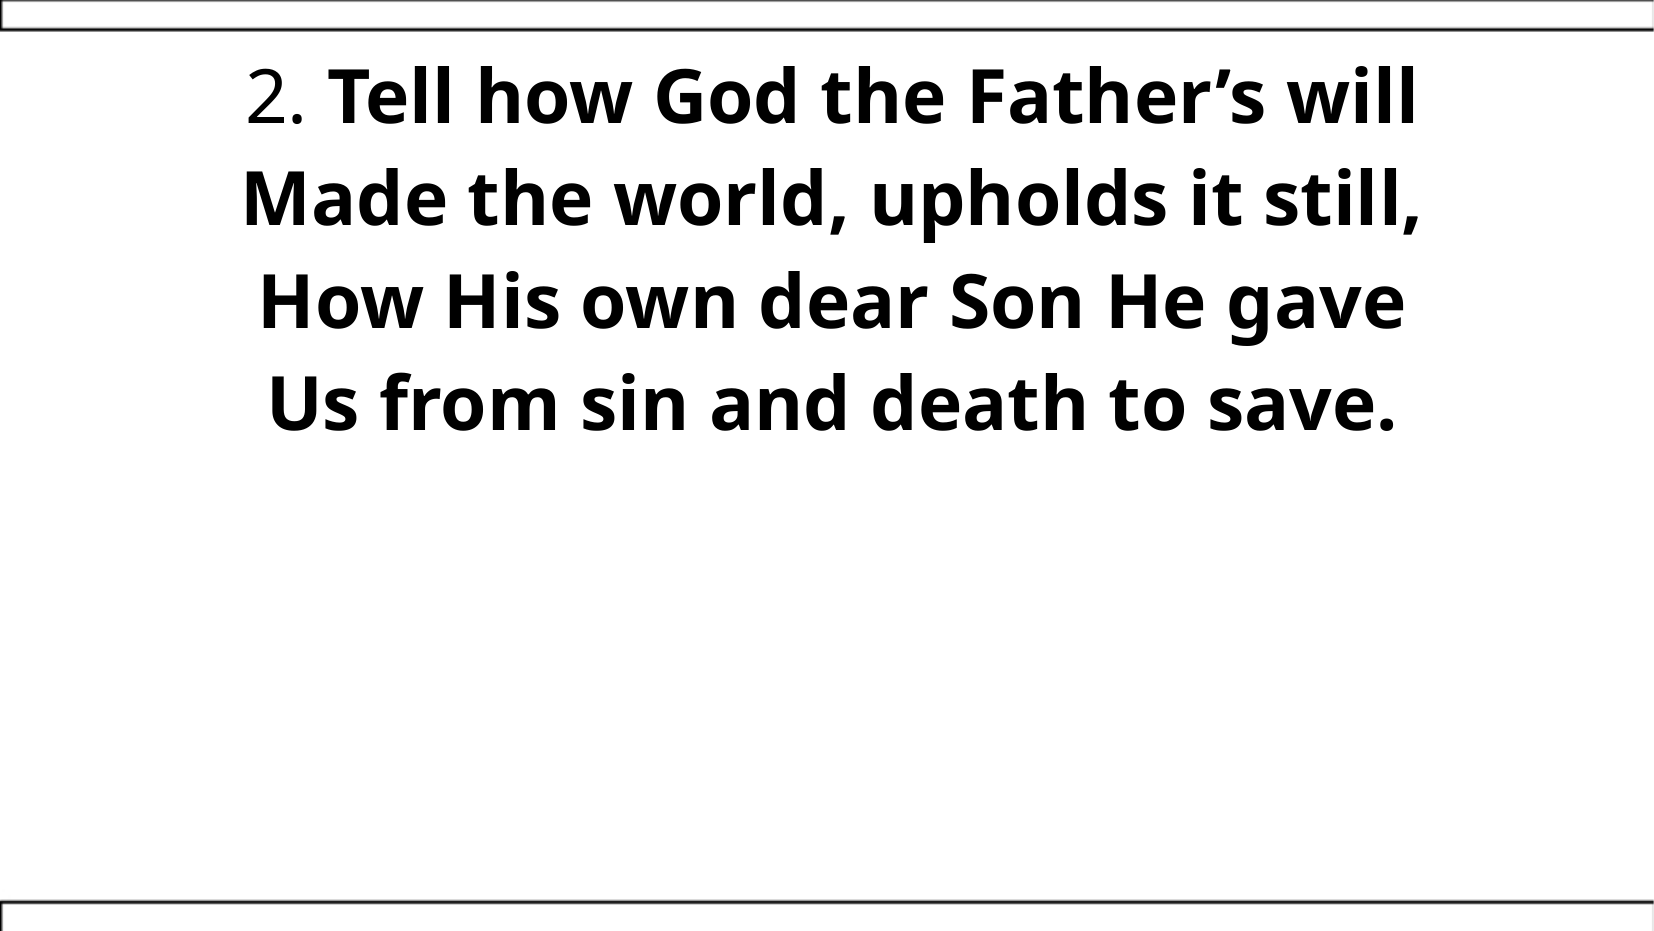

2. Tell how God the Father’s will
Made the world, upholds it still,
How His own dear Son He gave
Us from sin and death to save.